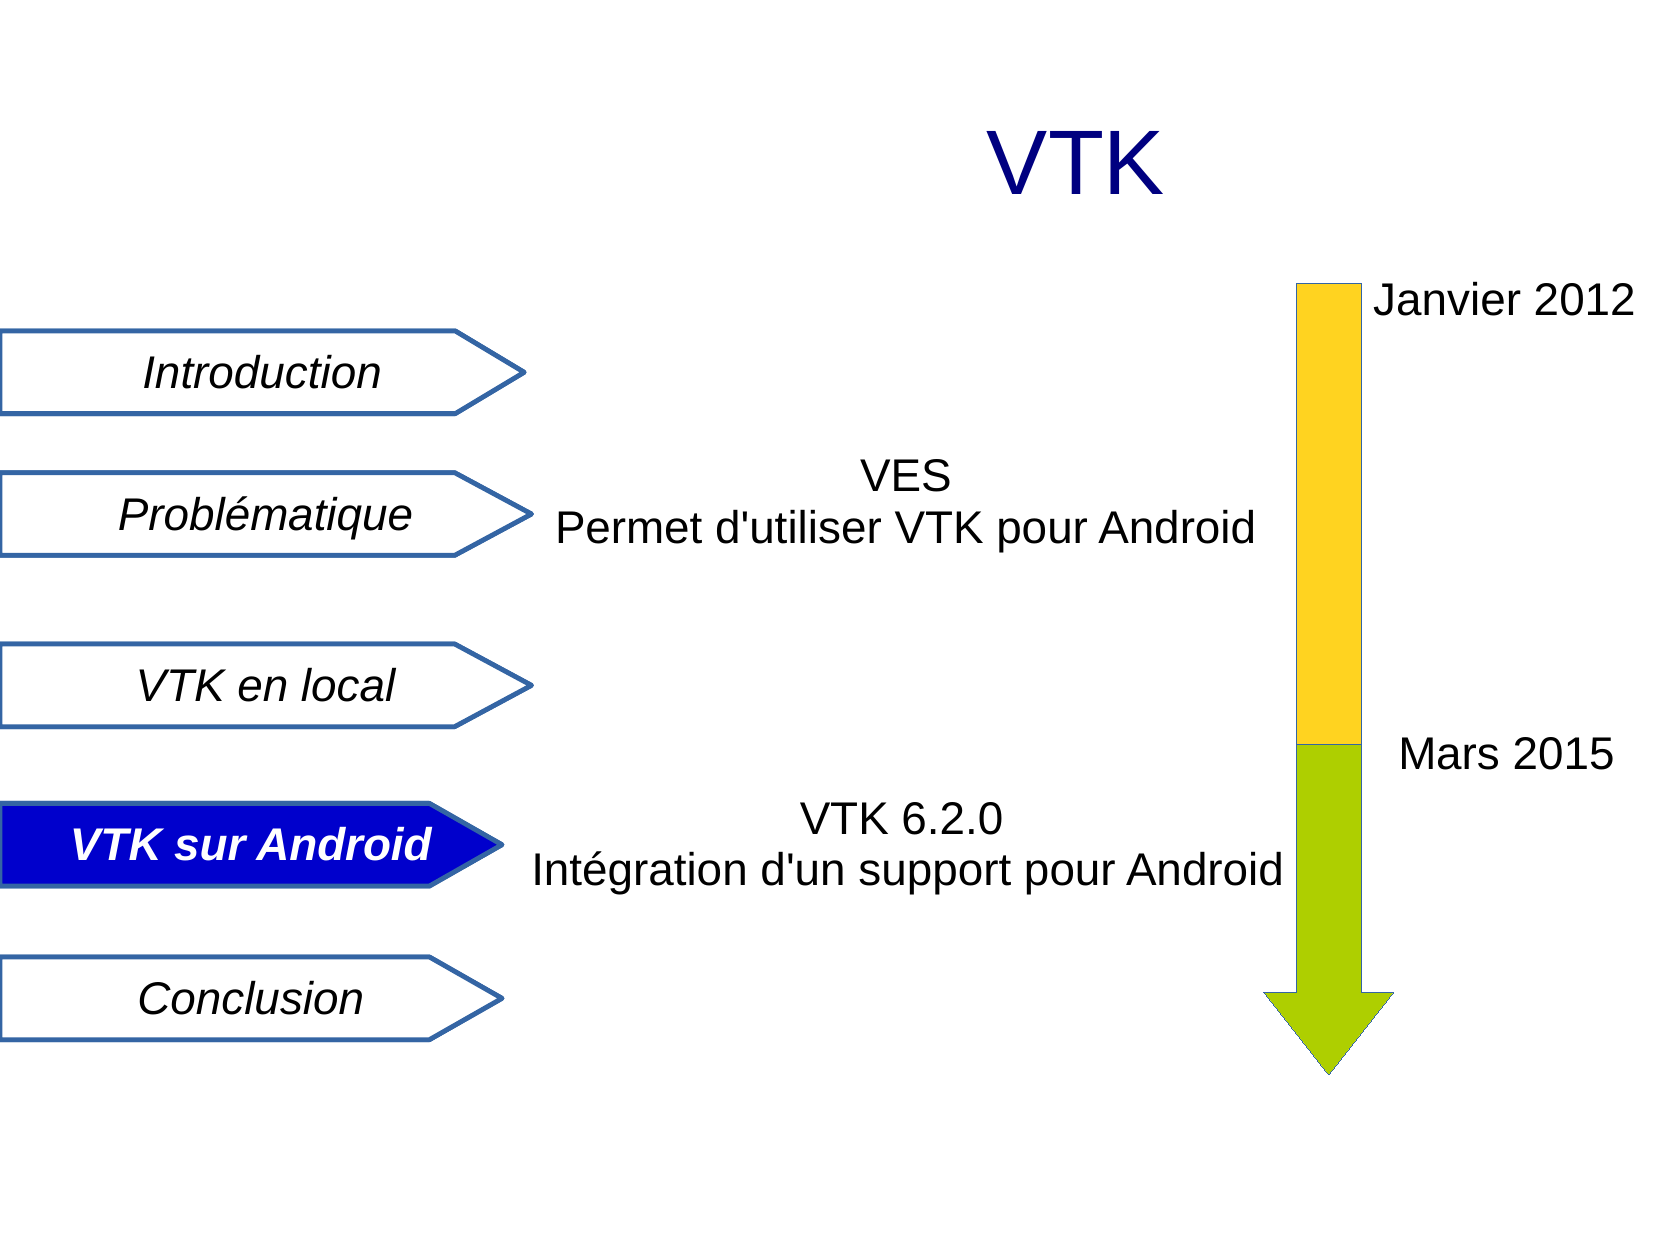

# VTK
Janvier 2012
Introduction
Introduction
VES
Permet d'utiliser VTK pour Android
Problématique
Problématique
VTK en local
VTK en local
Mars 2015
VTK 6.2.0
Intégration d'un support pour Android
VTK sur Android
VTK sur Android
Conclusion
Conclusion